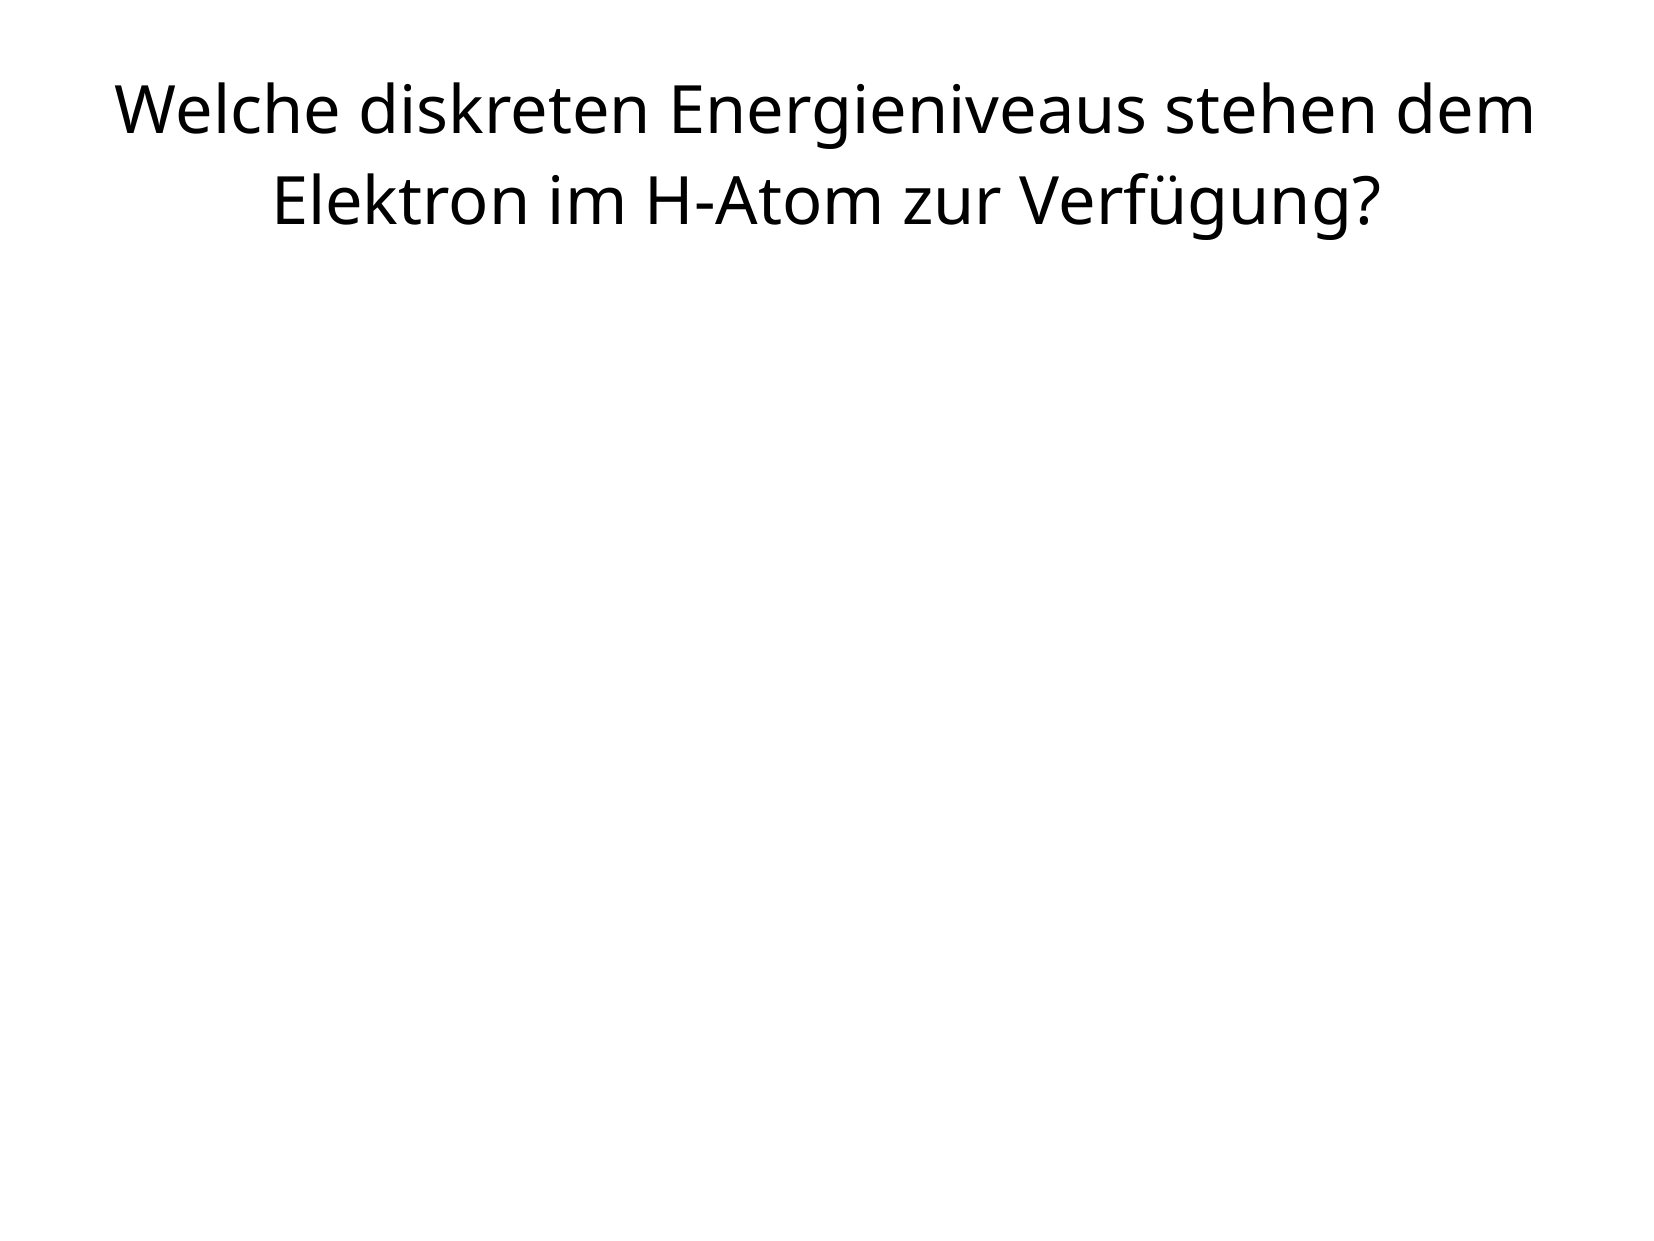

# Welche diskreten Energieniveaus stehen dem Elektron im H-Atom zur Verfügung?